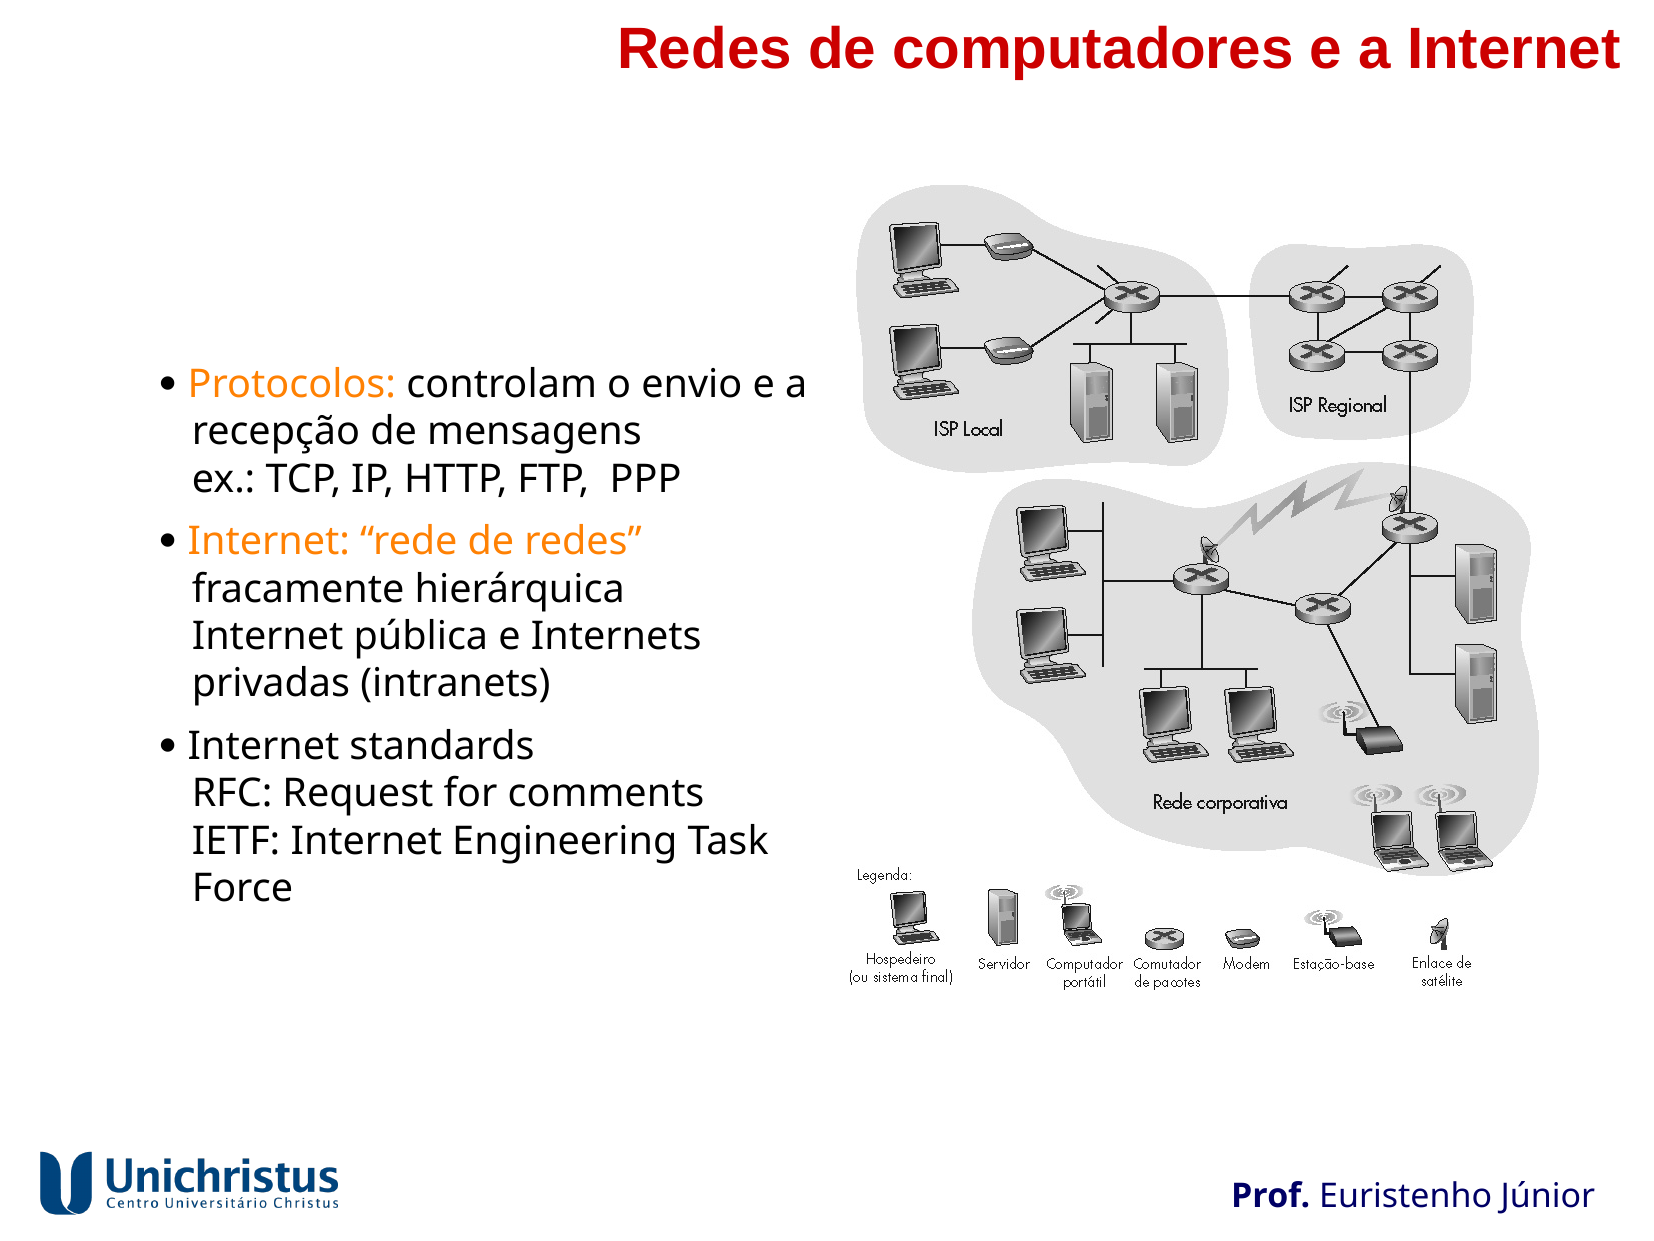

Redes de computadores e a Internet
#  Protocolos: controlam o envio e a
	recepção de mensagens
	ex.: TCP, IP, HTTP, FTP, PPP
 Internet: “rede de redes”
	fracamente hierárquica
	Internet pública e Internets
	privadas (intranets)
 Internet standards
	RFC: Request for comments
	IETF: Internet Engineering Task Force
Prof. Euristenho Júnior